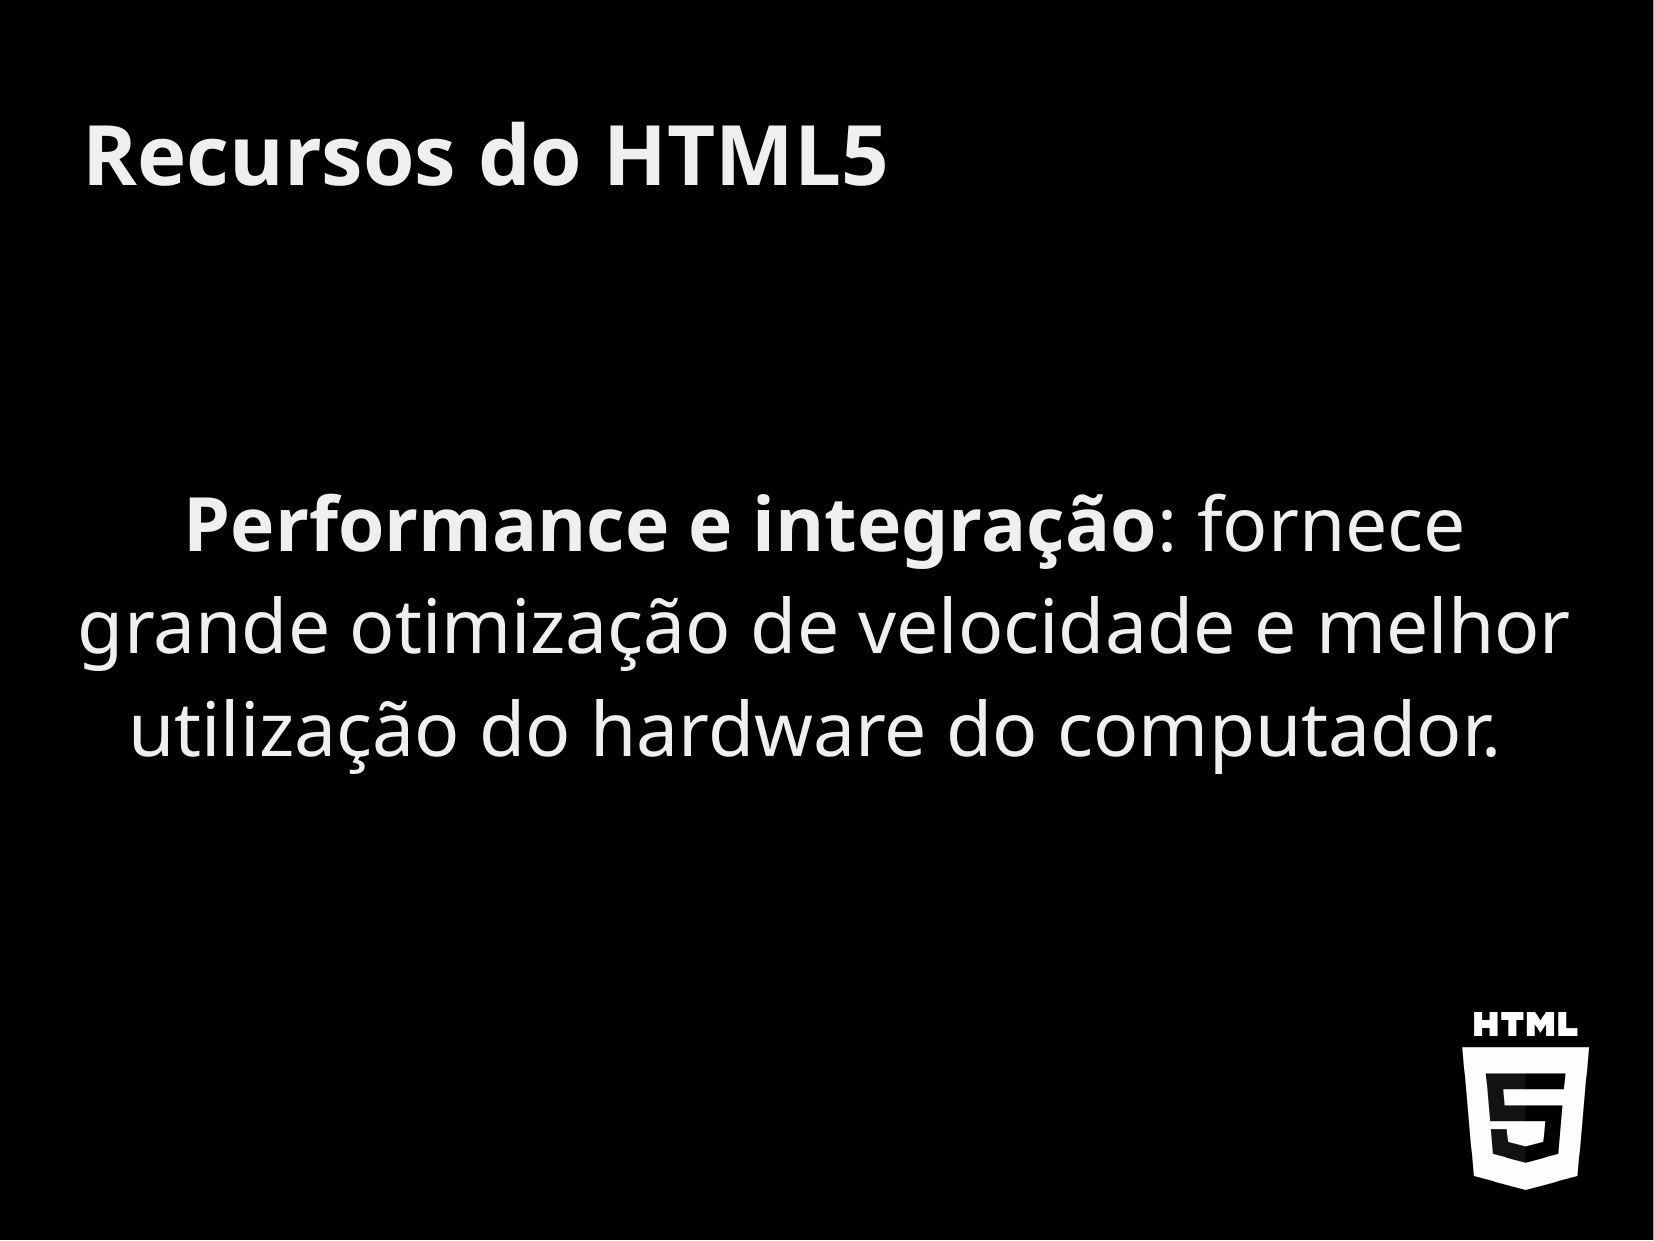

# Recursos do HTML5
Performance e integração: fornece grande otimização de velocidade e melhor utilização do hardware do computador.